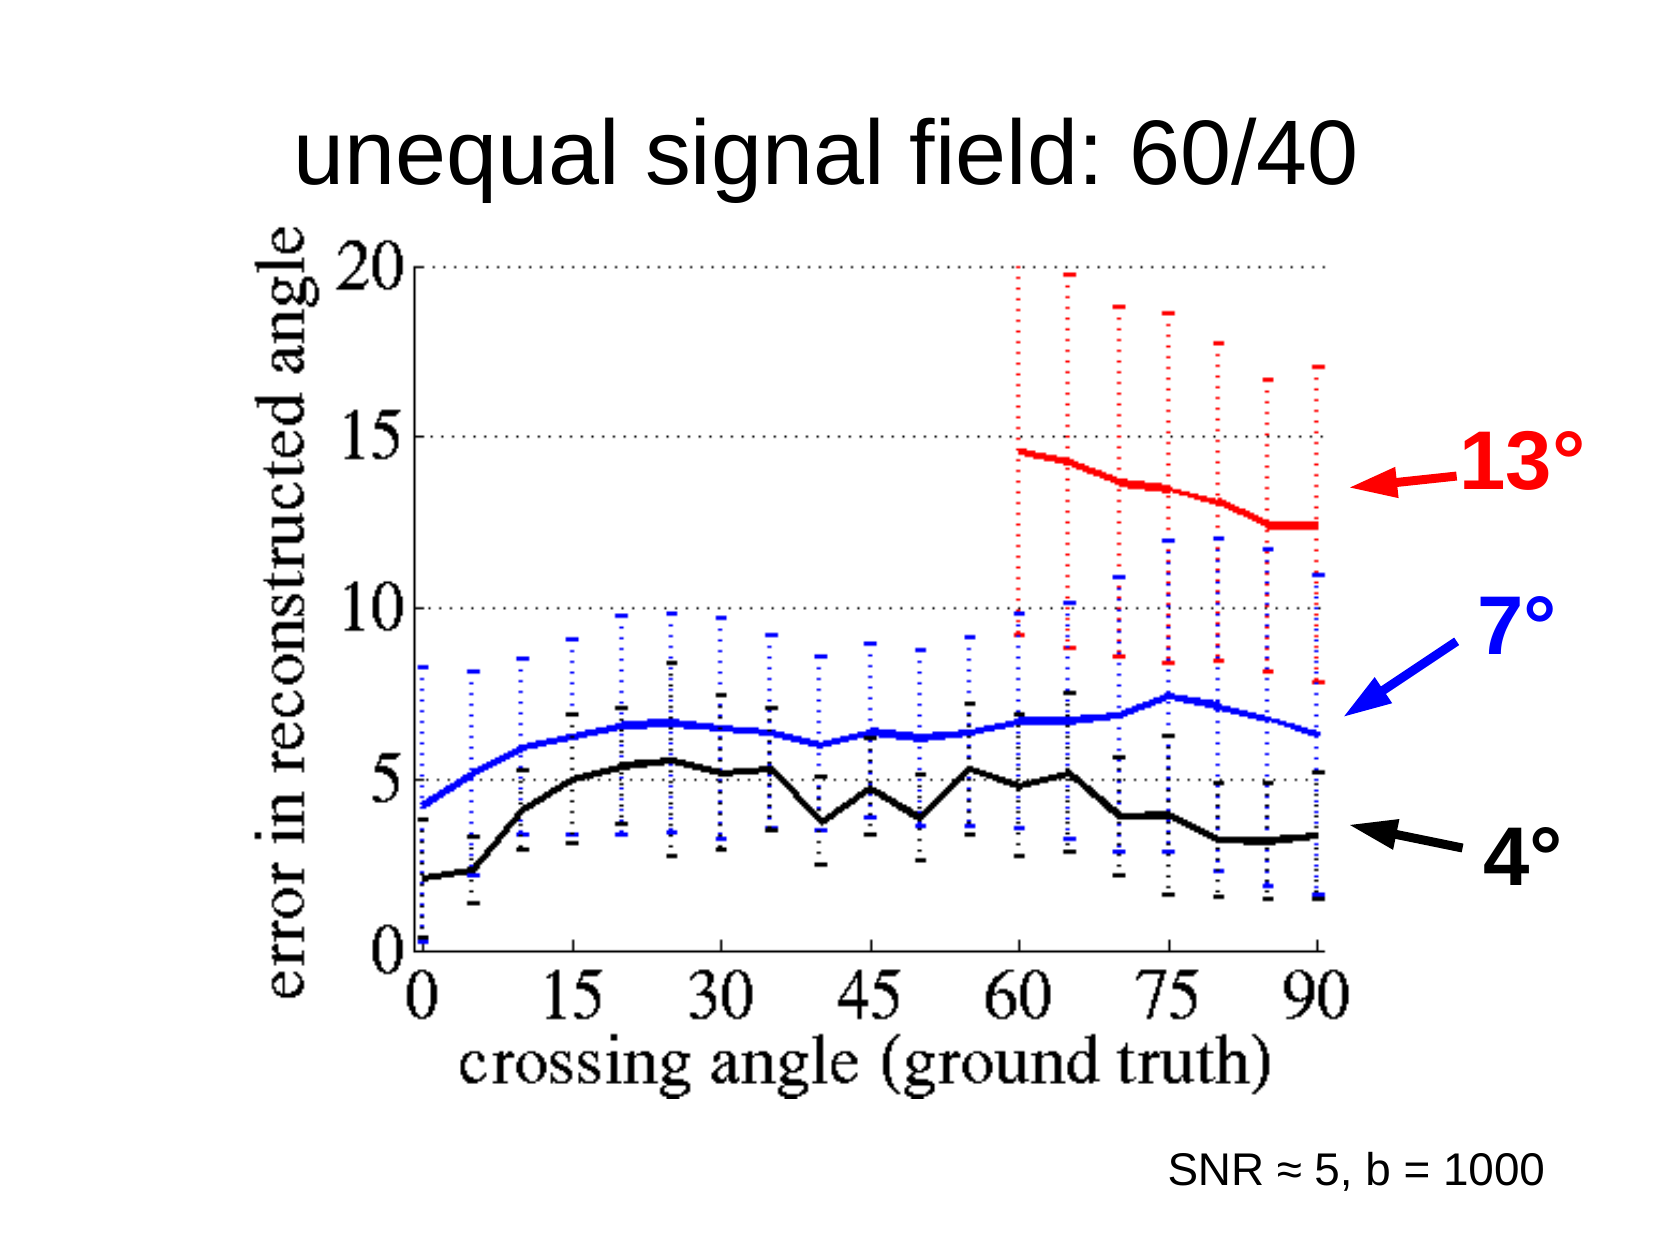

# unequal signal field: 60/40
13°
7°
4°
SNR ≈ 5, b = 1000